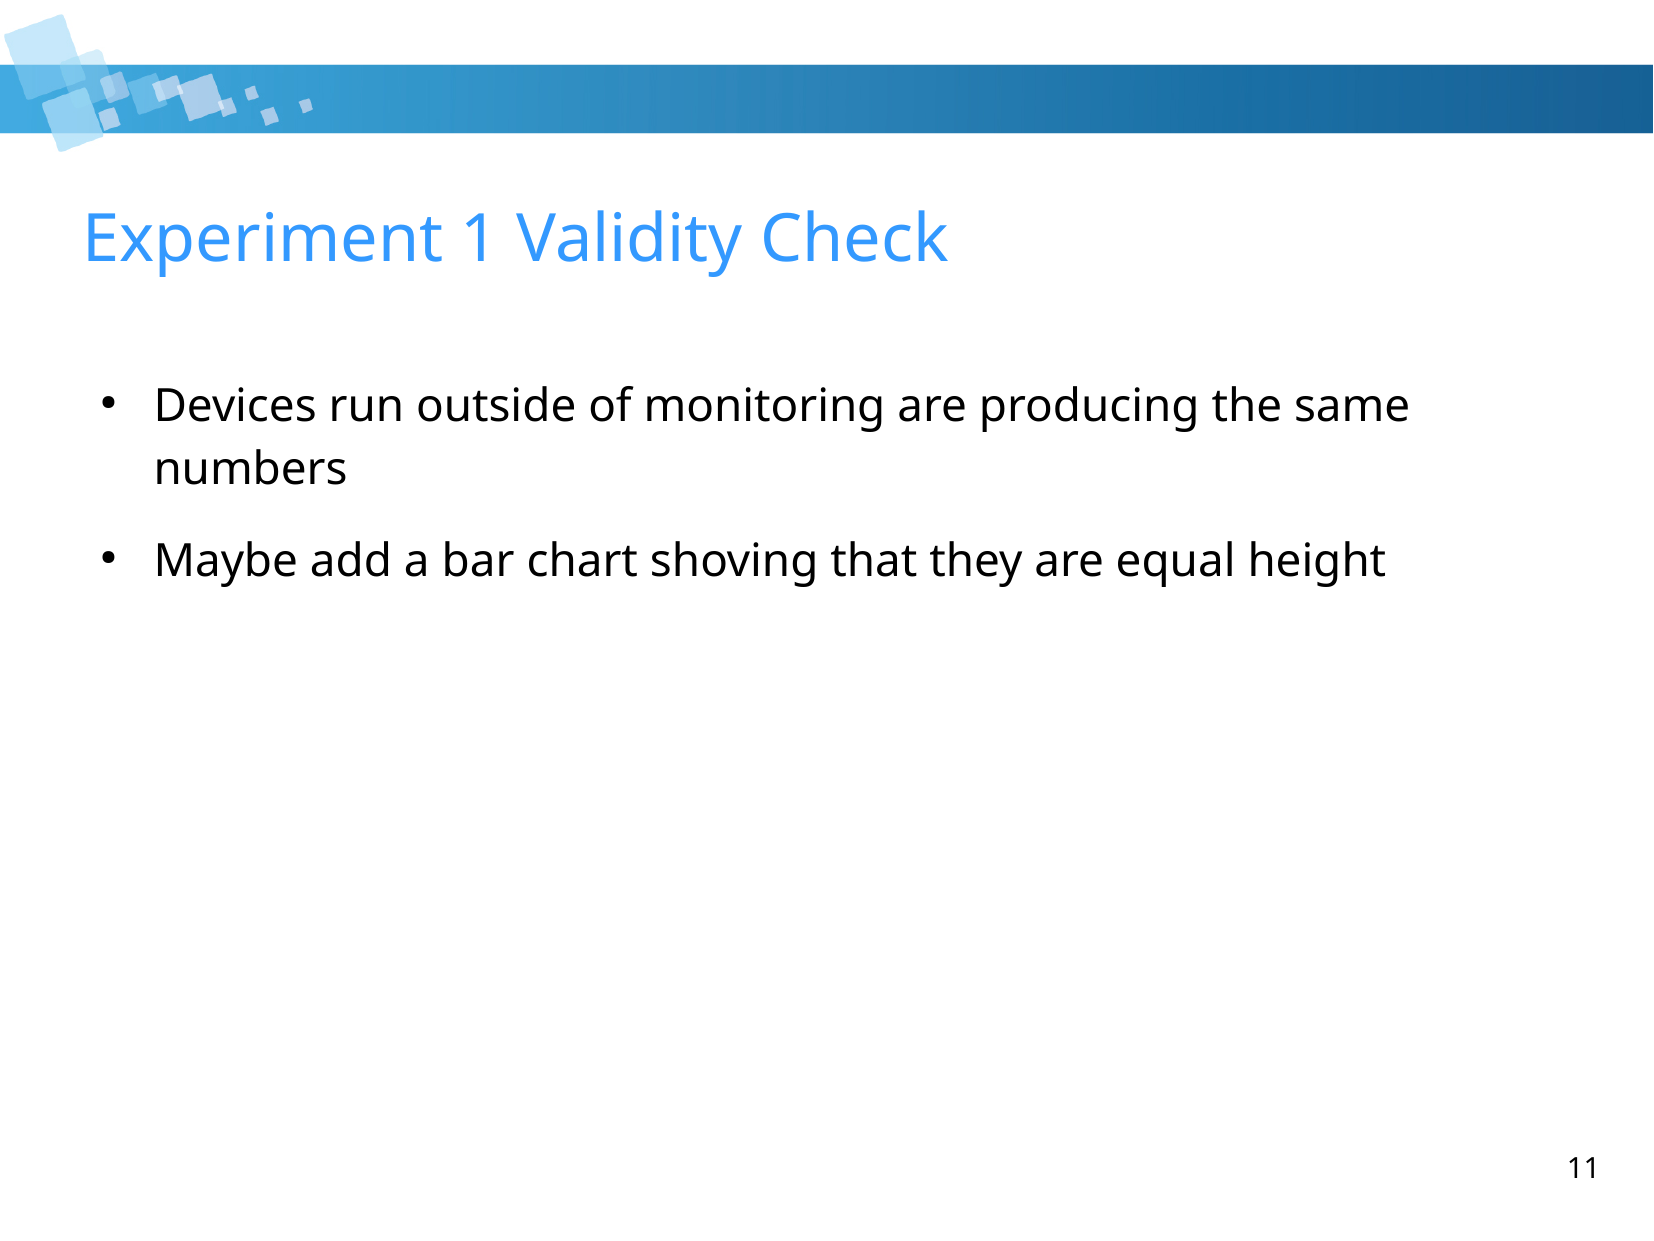

# Experiment 1 Validity Check
Devices run outside of monitoring are producing the same numbers
Maybe add a bar chart shoving that they are equal height
11